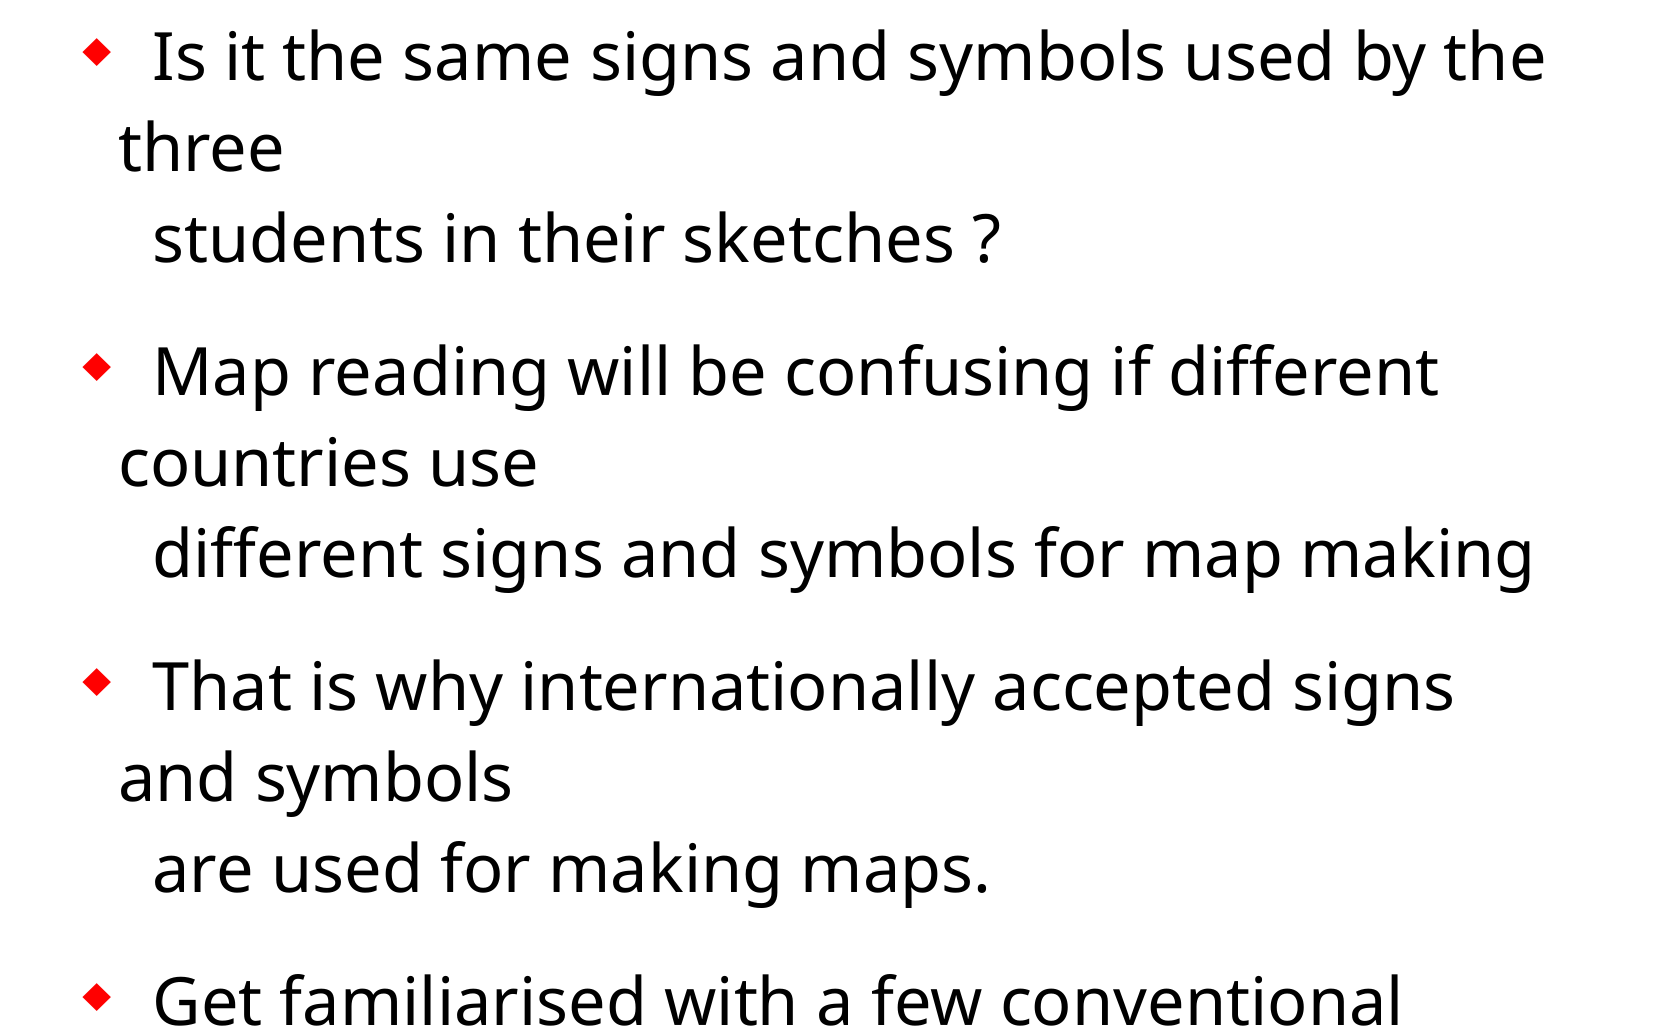

# There is no uniformity in this the sketches too. Why ?
 Is it the same signs and symbols used by the three
 students in their sketches ?
 Map reading will be confusing if different countries use
 different signs and symbols for map making
 That is why internationally accepted signs and symbols
 are used for making maps.
 Get familiarised with a few conventional signs and
 symbols